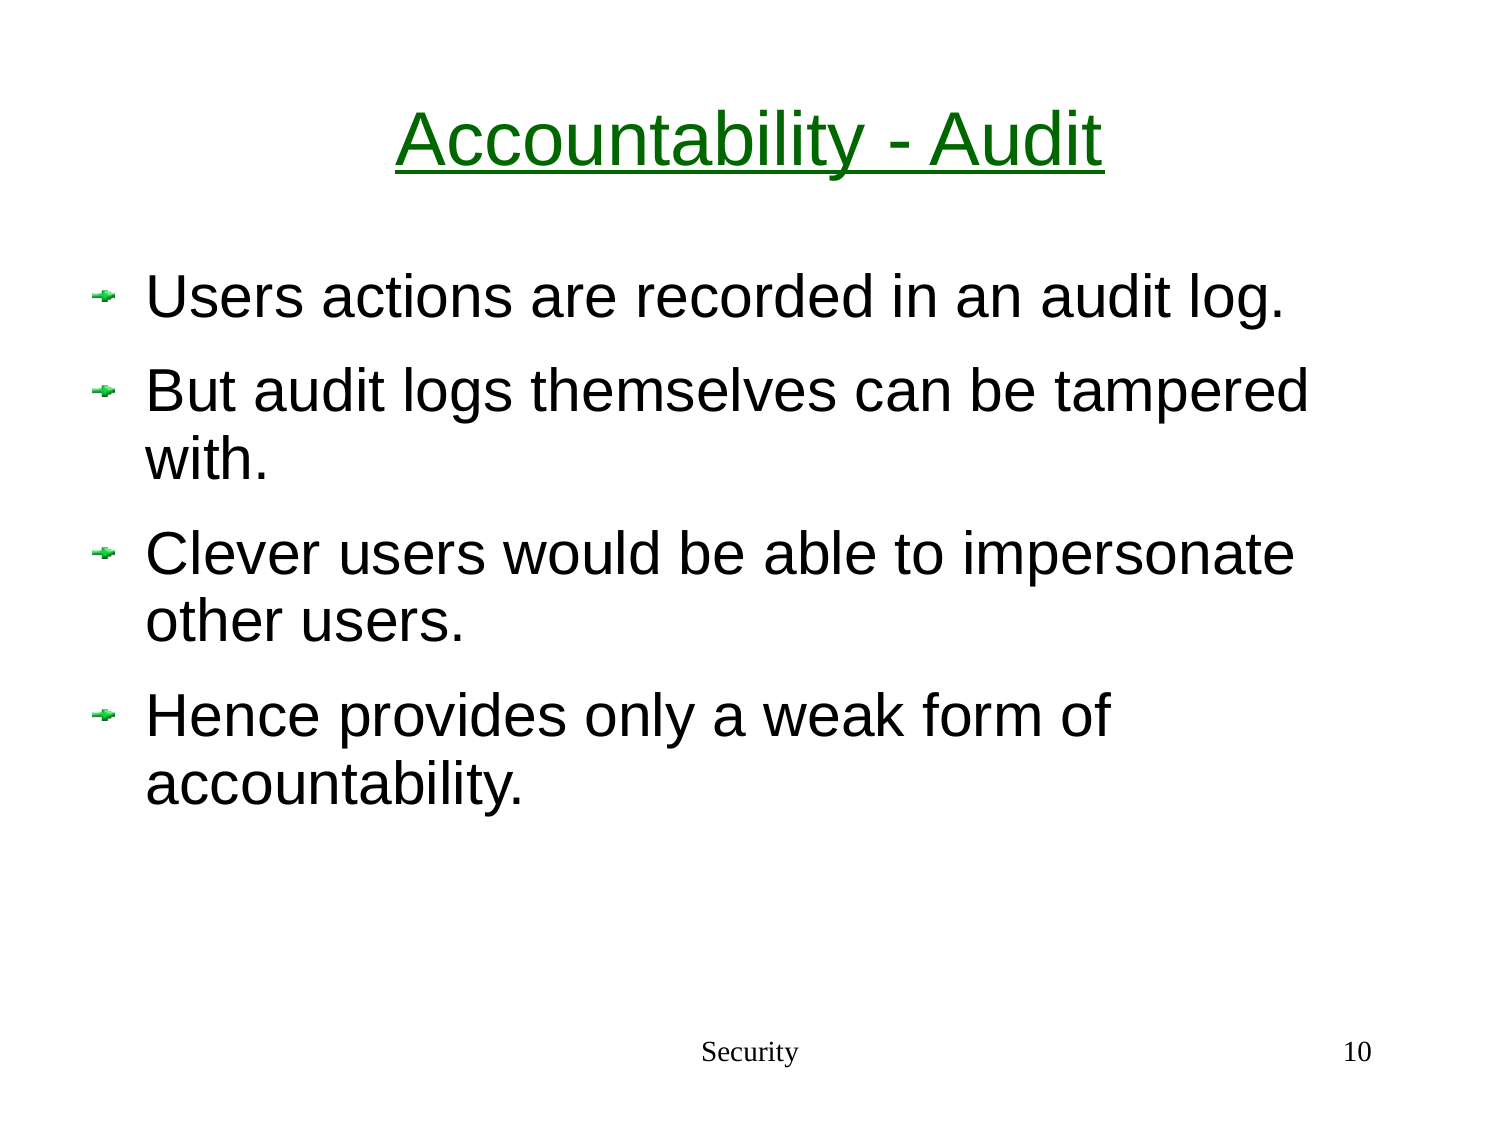

# Accountability - Audit
Users actions are recorded in an audit log.
But audit logs themselves can be tampered with.
Clever users would be able to impersonate other users.
Hence provides only a weak form of accountability.
Security